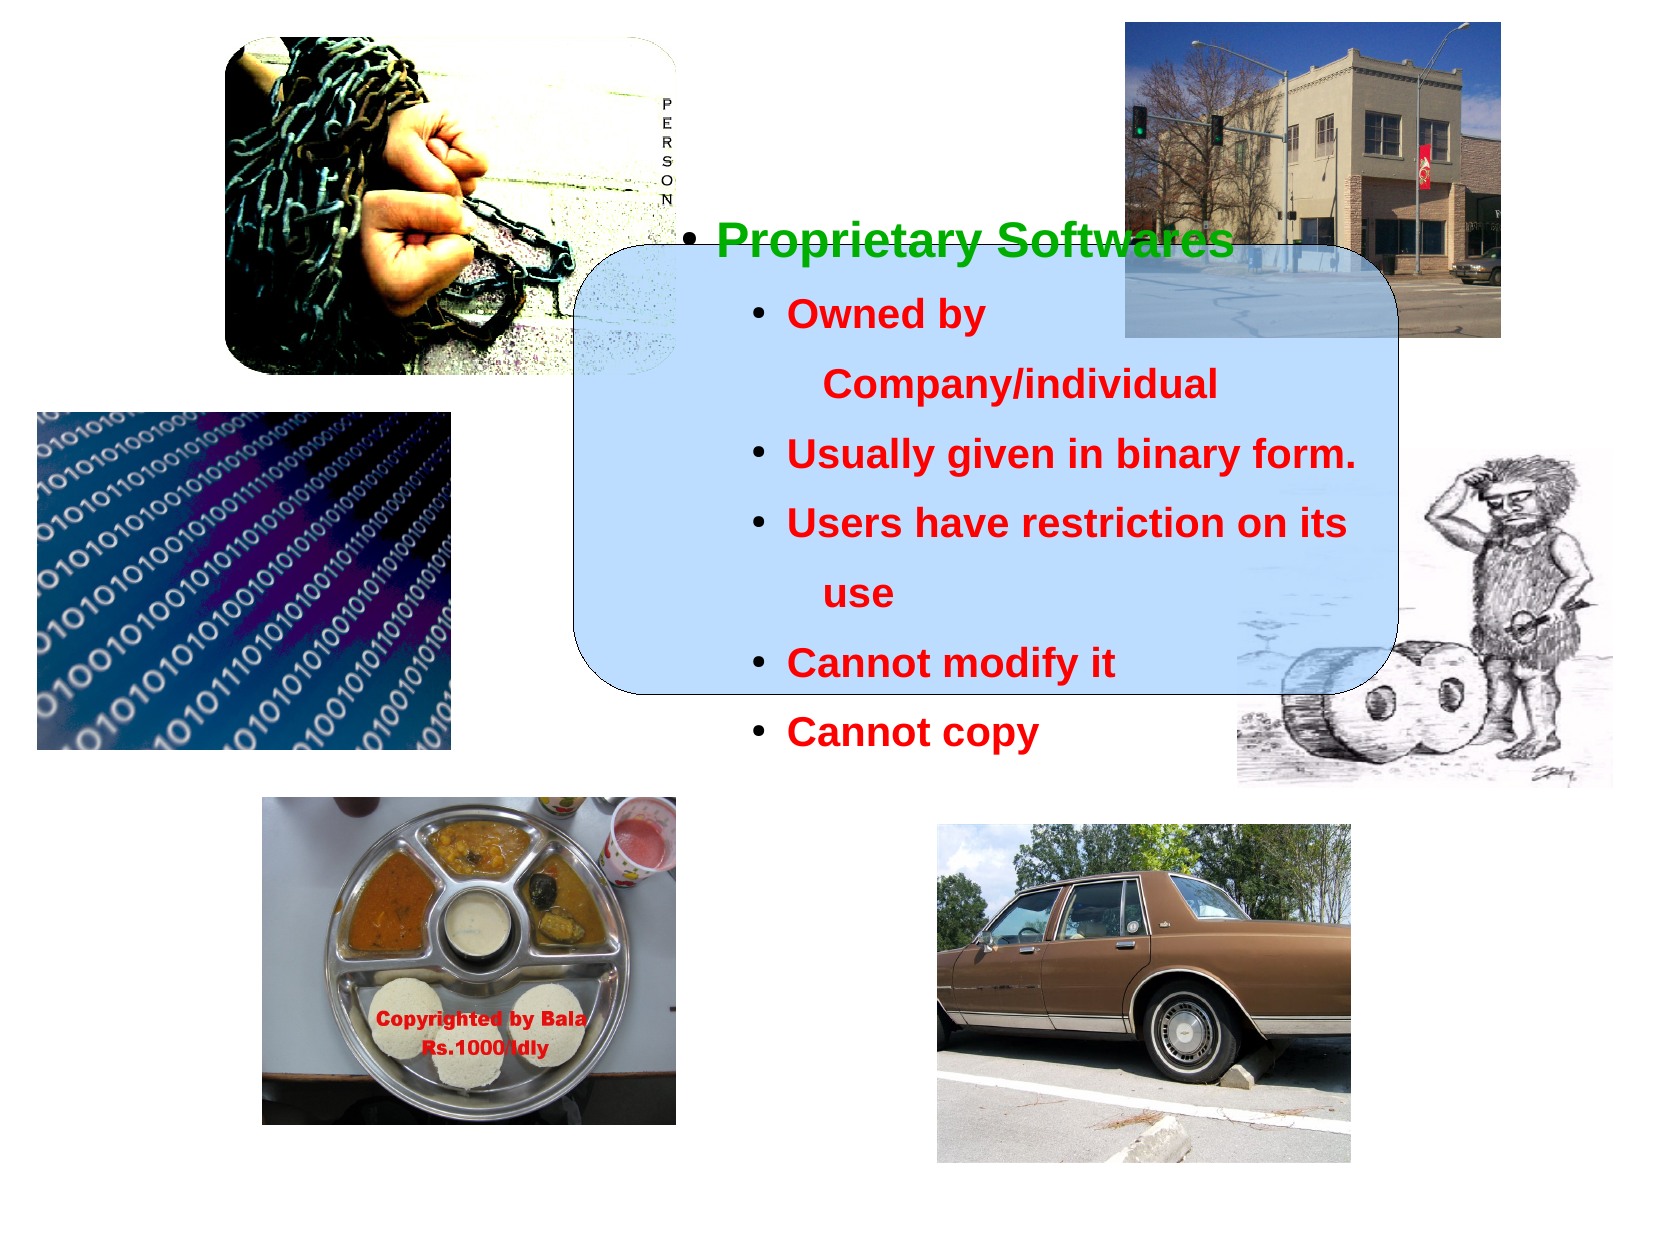

Proprietary Softwares
Owned by Company/individual
Usually given in binary form.
Users have restriction on its use
Cannot modify it
Cannot copy